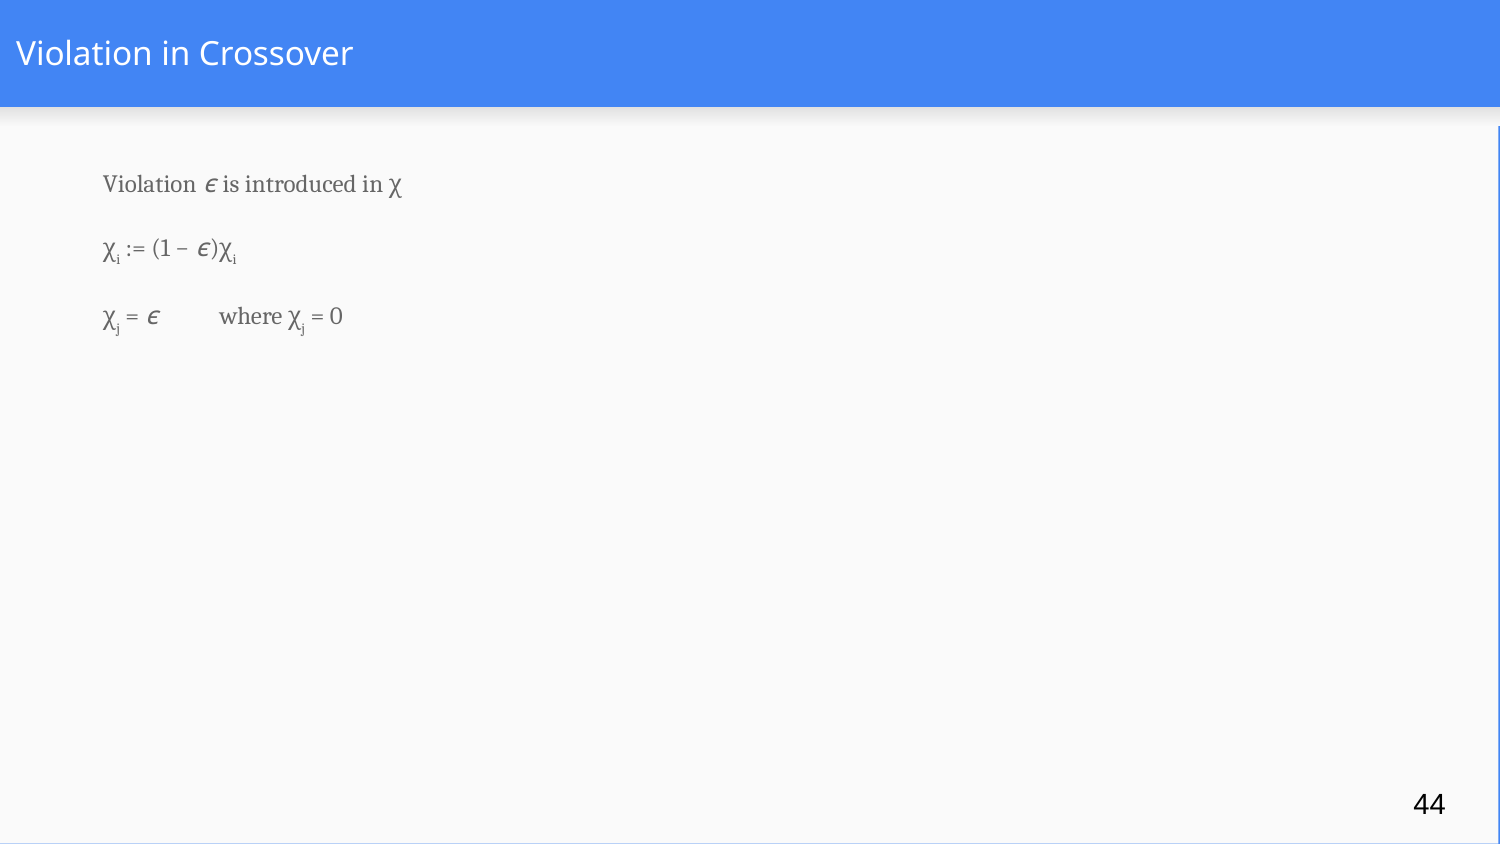

# Violation in Crossover
Violation є is introduced in χ
χi := (1 − є)χi
χj = є where χj = 0
44